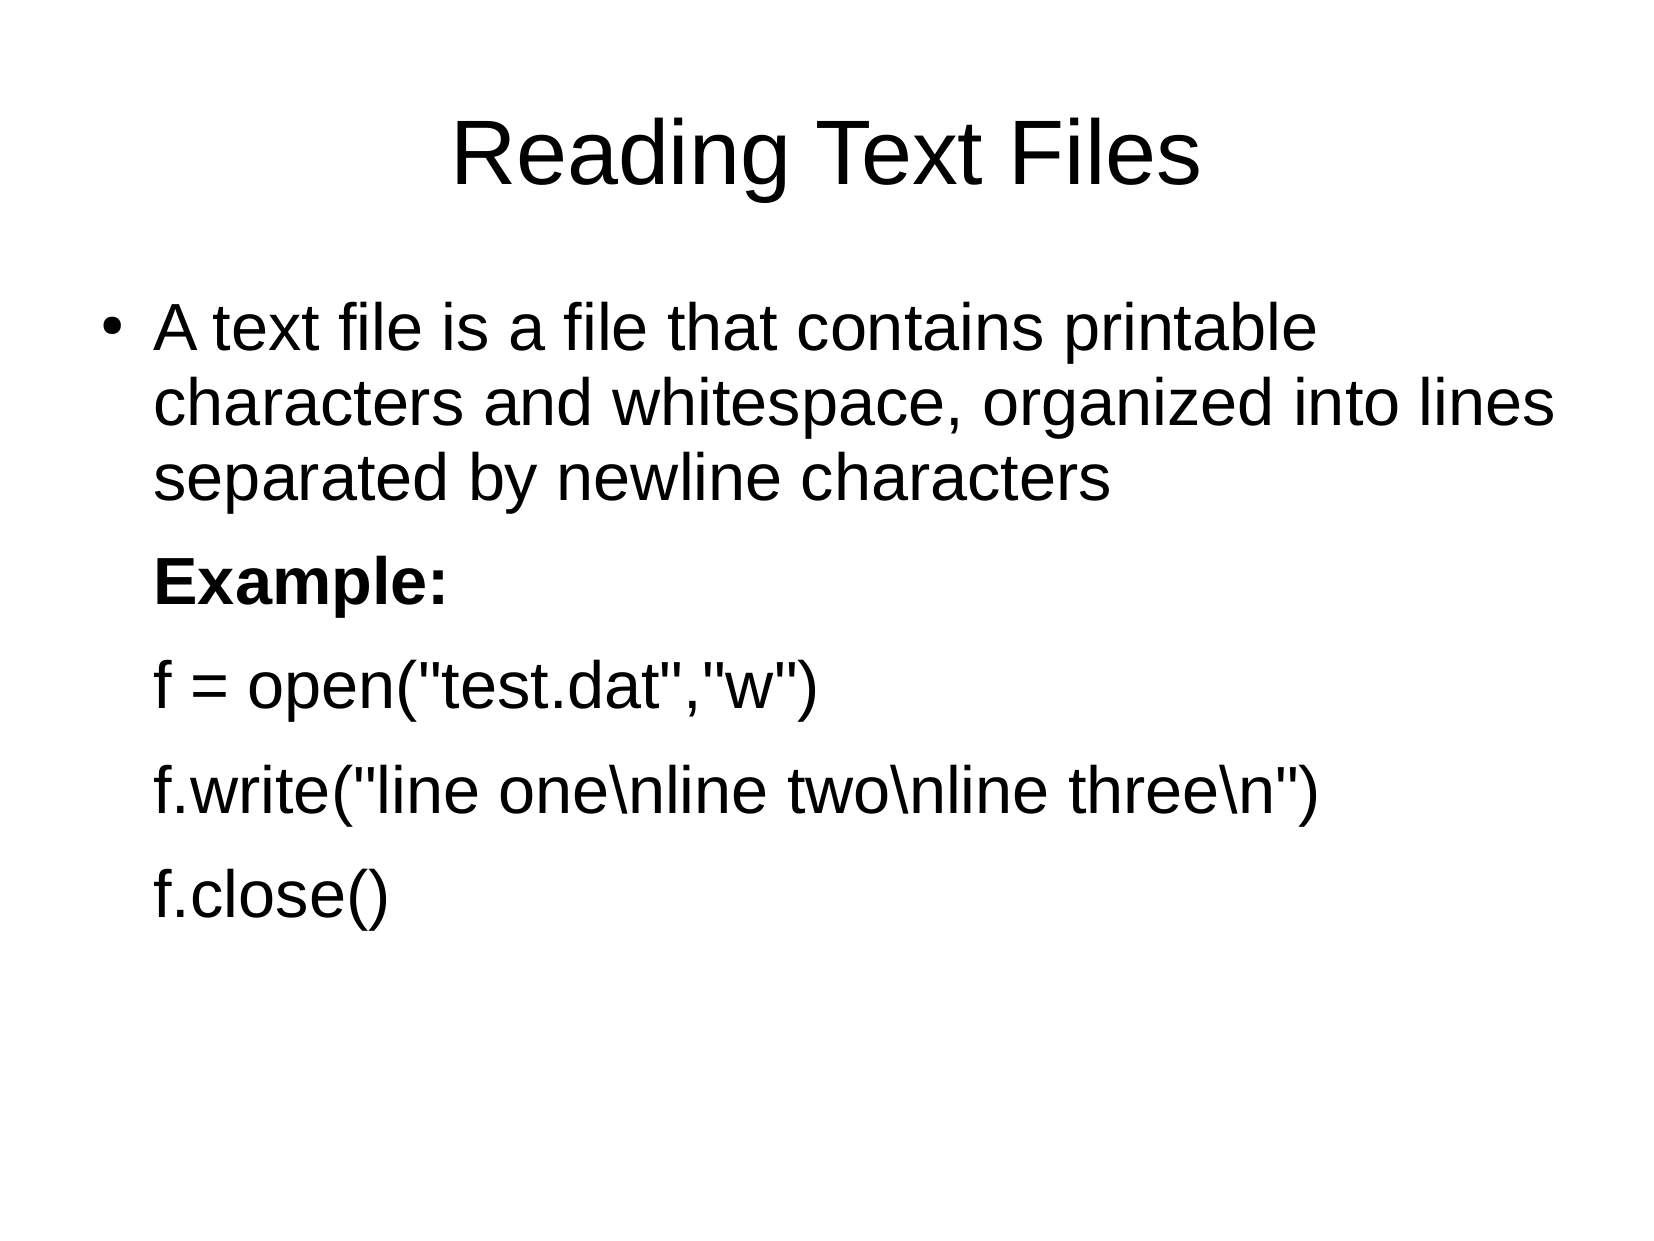

# Reading Text Files
A text file is a file that contains printable characters and whitespace, organized into lines separated by newline characters
Example:
f = open("test.dat","w")
f.write("line one\nline two\nline three\n")
f.close()